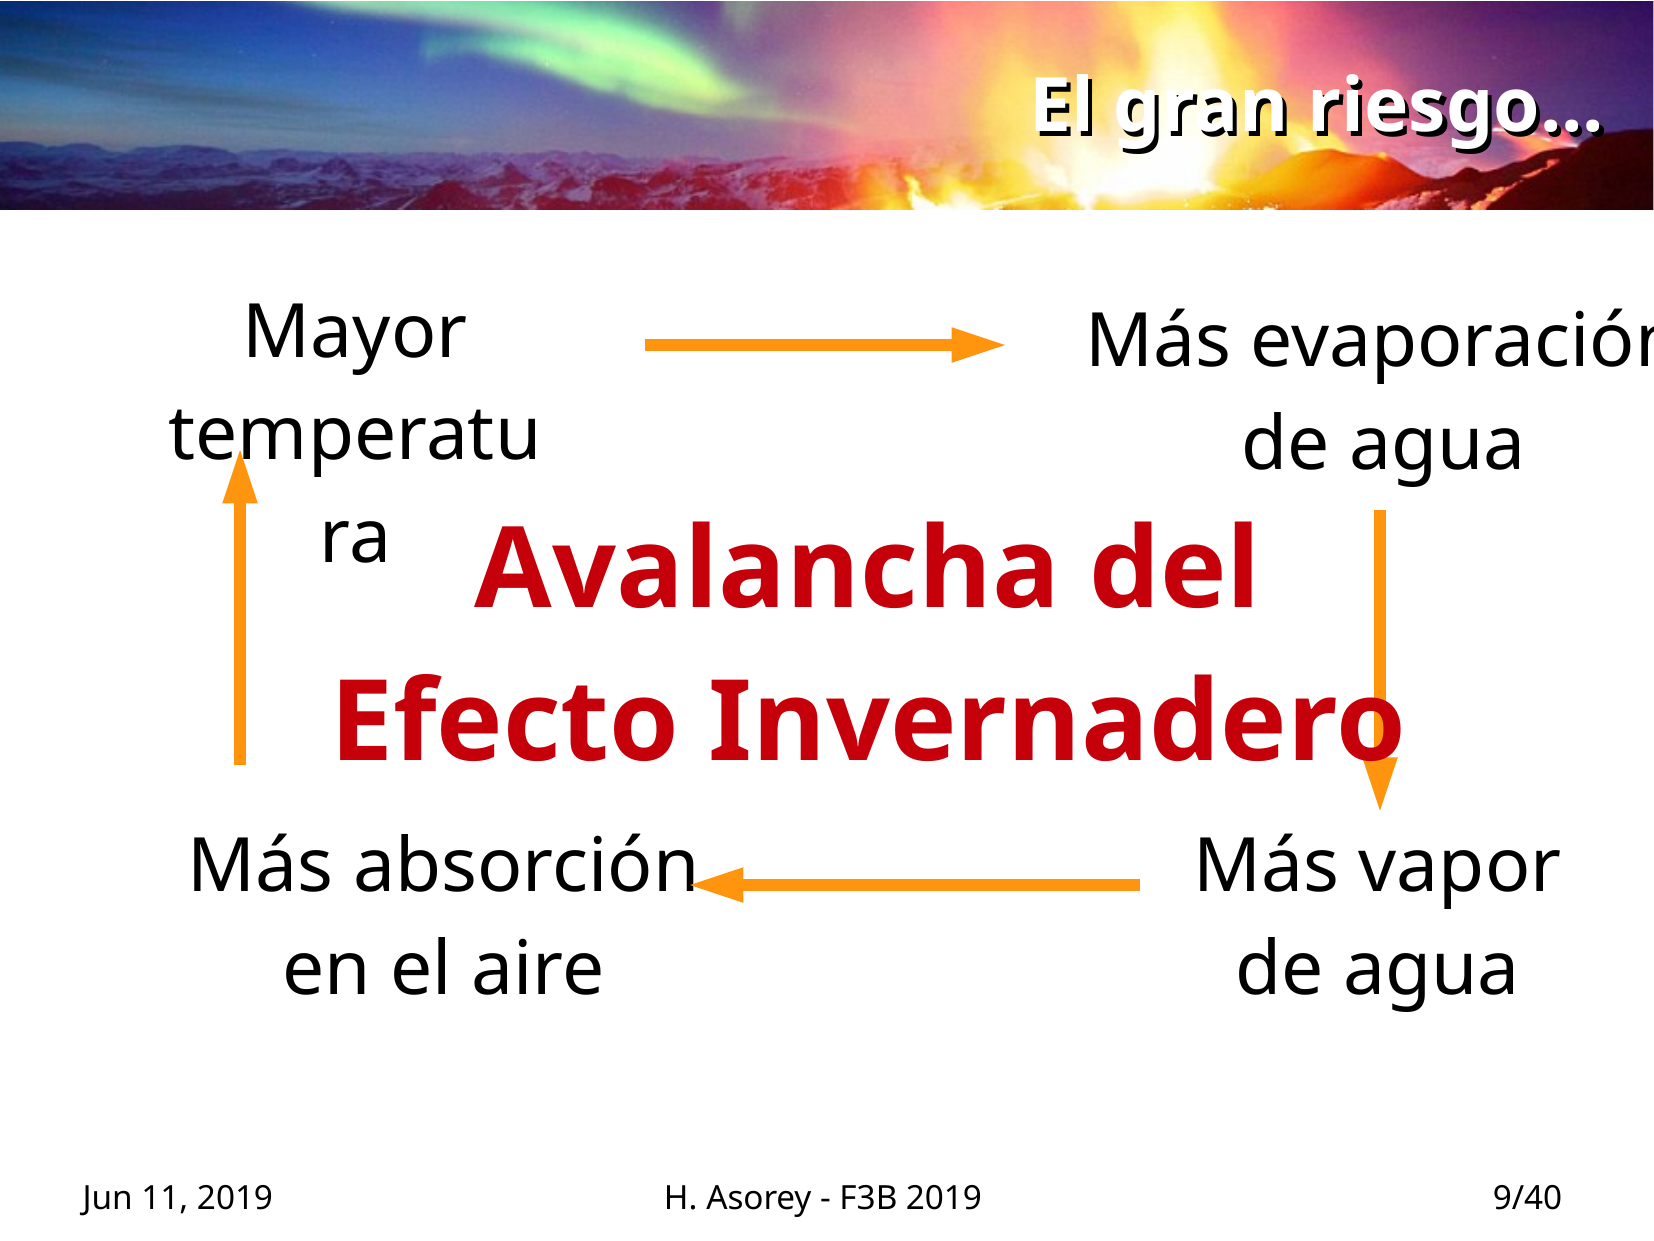

# El gran riesgo...
Mayor temperatura
Más evaporación
de agua
Avalancha del
Efecto Invernadero
Más absorción
en el aire
Más vapor
de agua
Jun 11, 2019
H. Asorey - F3B 2019
9